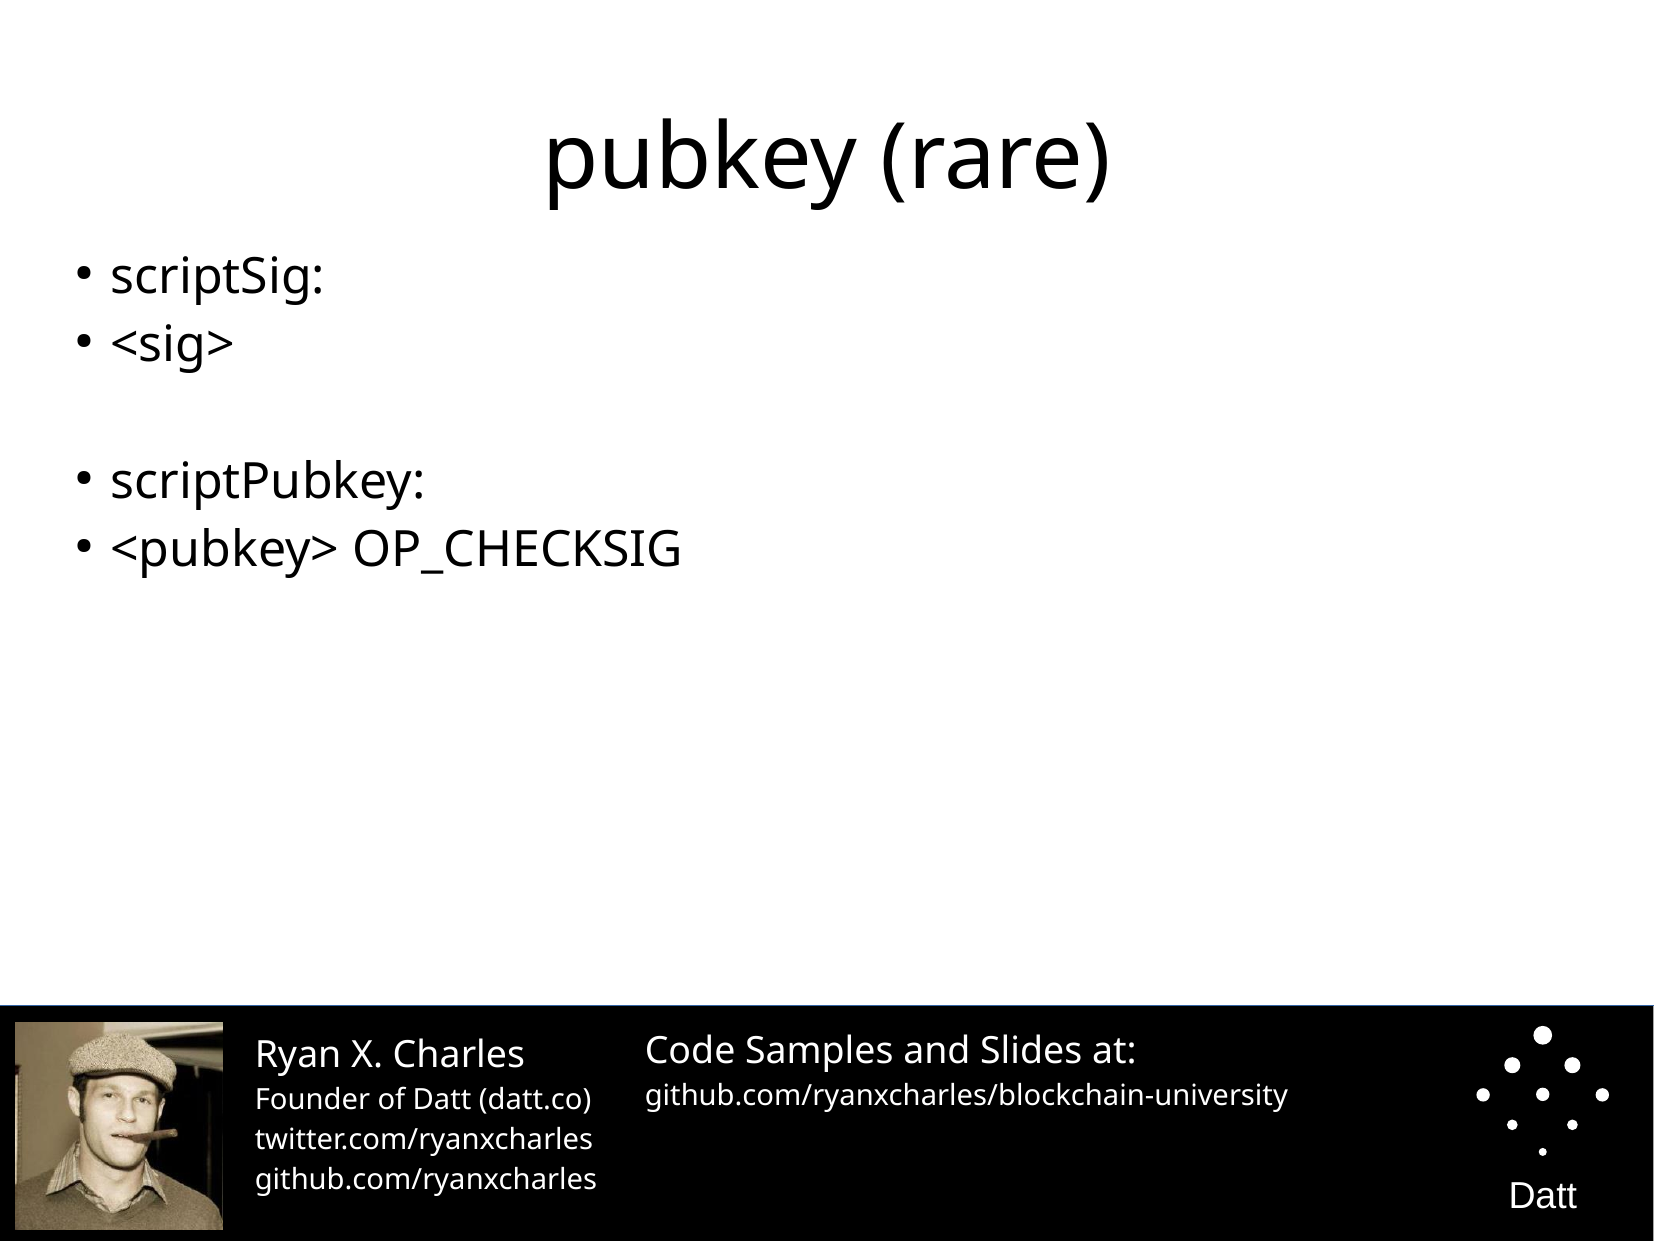

# pubkey (rare)
scriptSig:
<sig>
scriptPubkey:
<pubkey> OP_CHECKSIG
Code Samples and Slides at:
github.com/ryanxcharles/blockchain-university
Ryan X. Charles
Founder of Datt (datt.co)
twitter.com/ryanxcharles
github.com/ryanxcharles
Datt